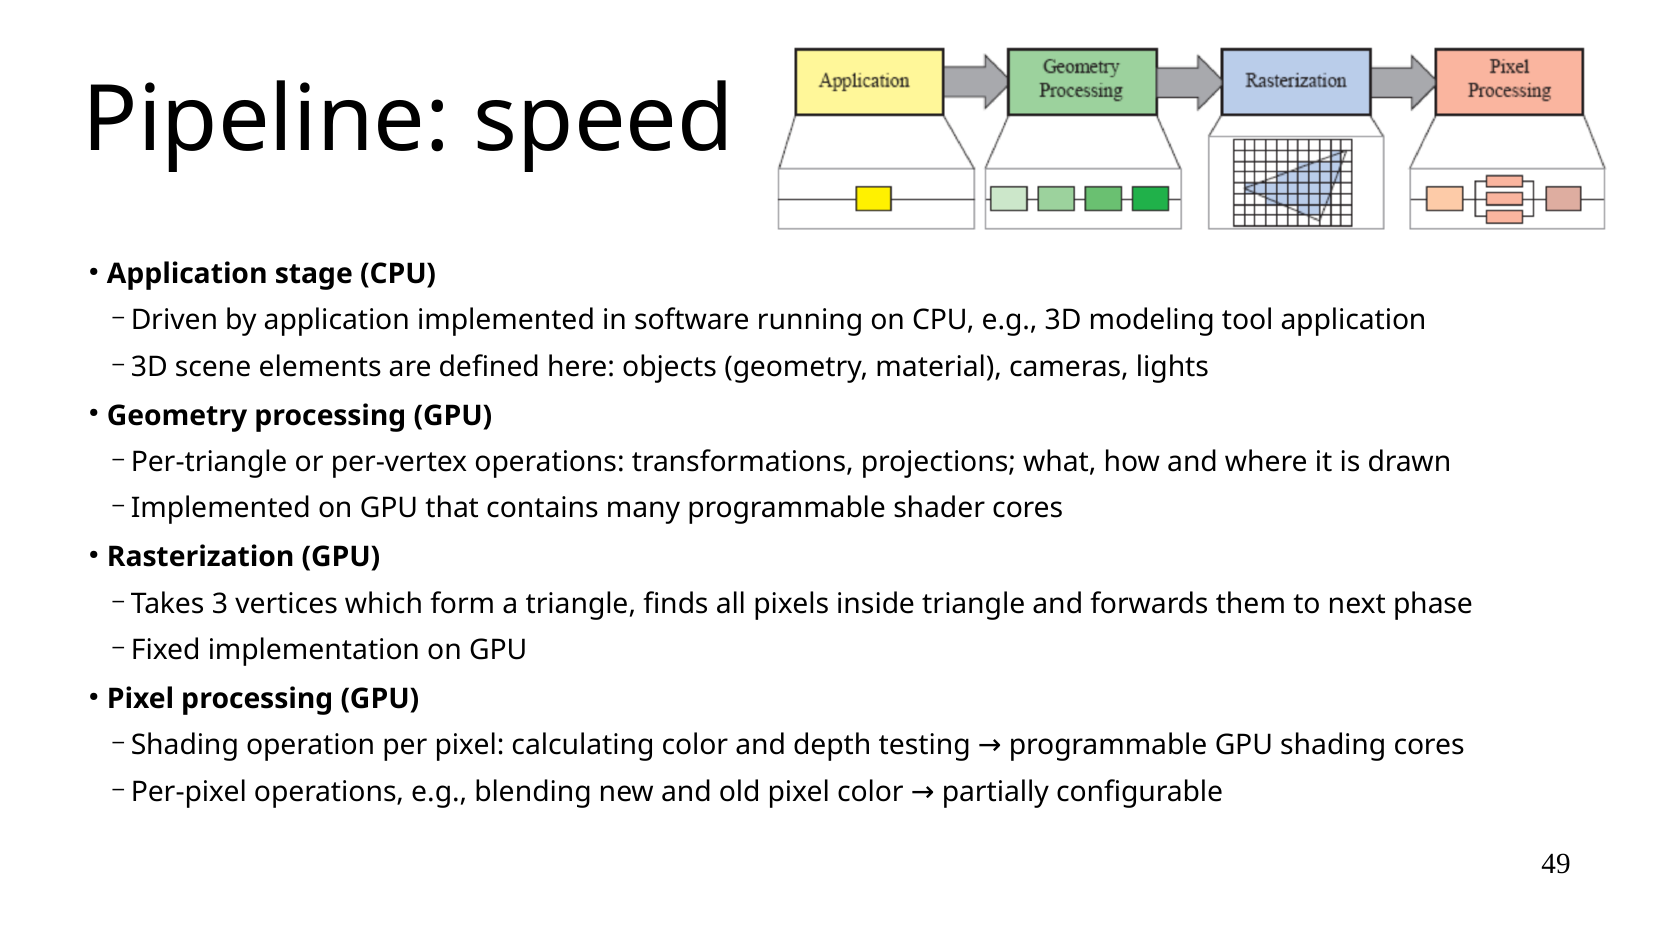

# Pipeline: speed run
Application stage (CPU)
Driven by application implemented in software running on CPU, e.g., 3D modeling tool application
3D scene elements are defined here: objects (geometry, material), cameras, lights
Geometry processing (GPU)
Per-triangle or per-vertex operations: transformations, projections; what, how and where it is drawn
Implemented on GPU that contains many programmable shader cores
Rasterization (GPU)
Takes 3 vertices which form a triangle, finds all pixels inside triangle and forwards them to next phase
Fixed implementation on GPU
Pixel processing (GPU)
Shading operation per pixel: calculating color and depth testing → programmable GPU shading cores
Per-pixel operations, e.g., blending new and old pixel color → partially configurable
49